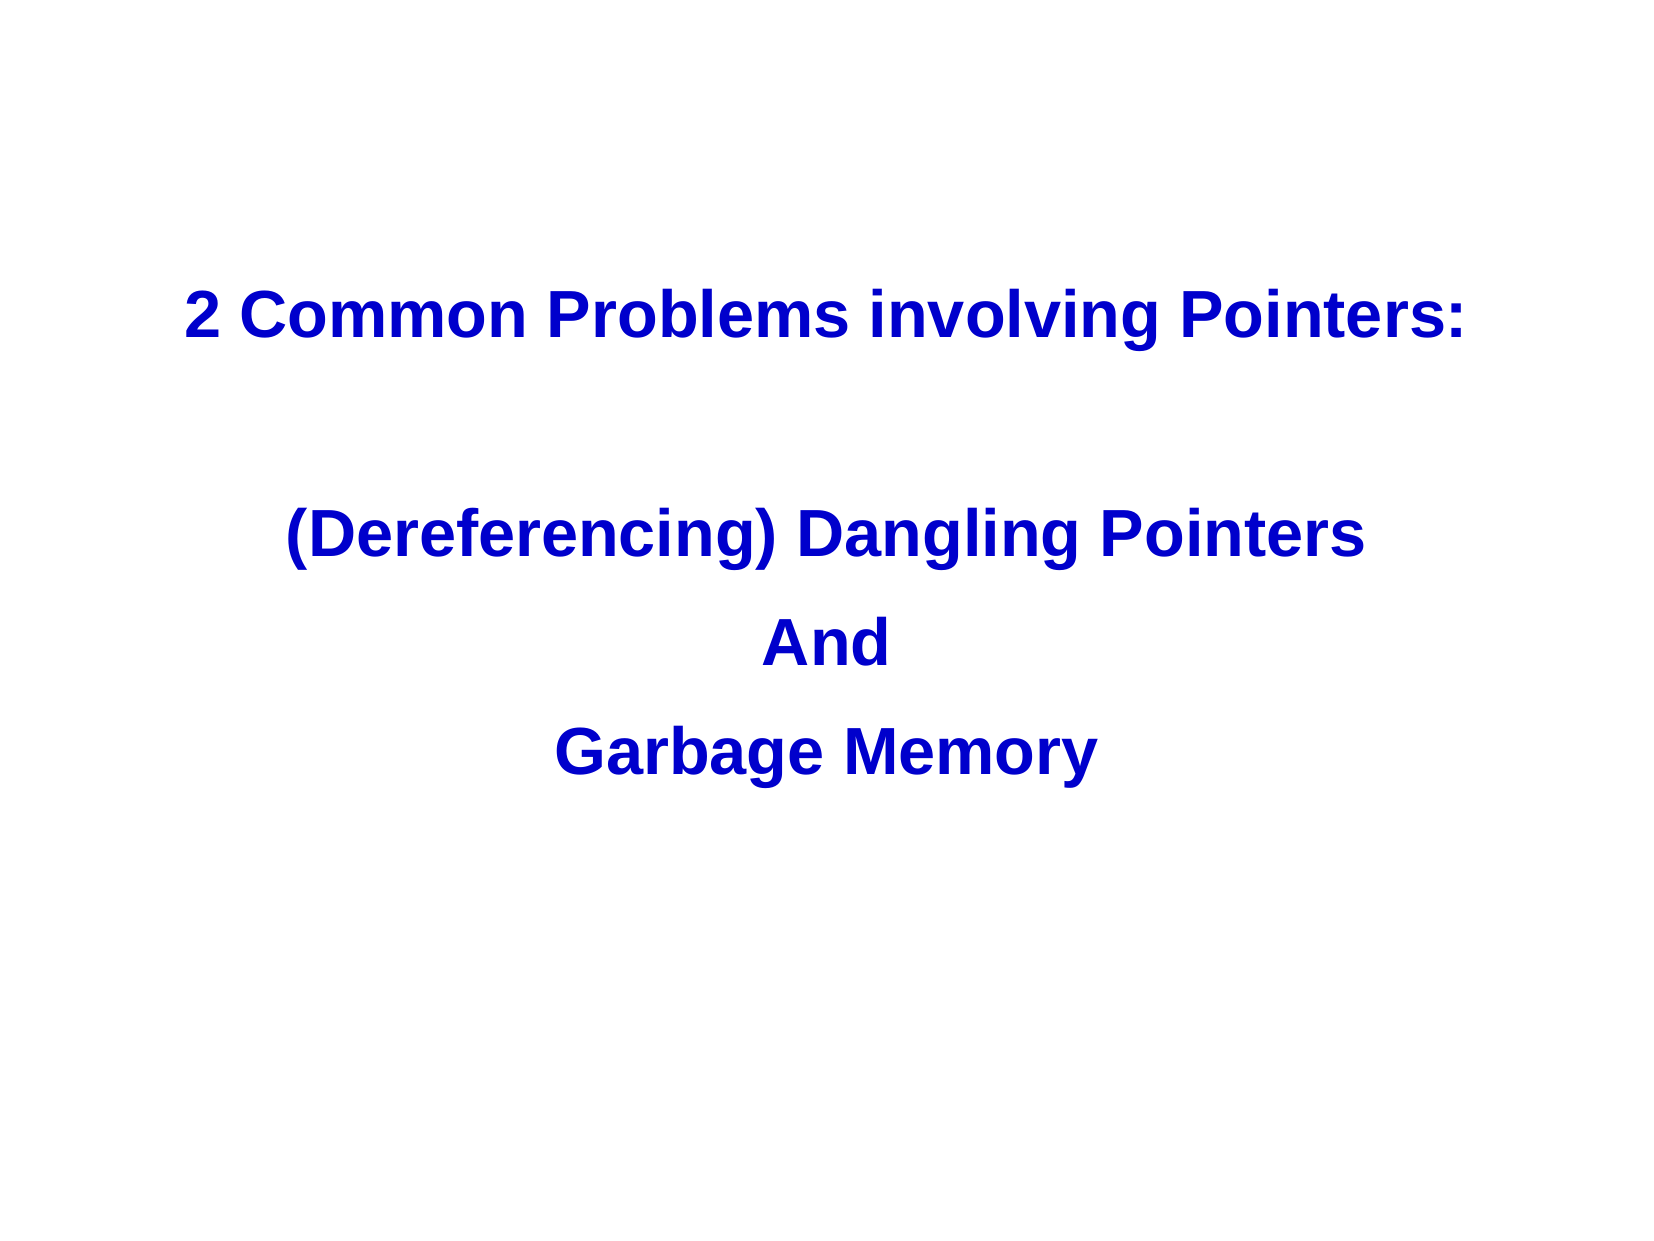

# 2 Common Problems involving Pointers:
(Dereferencing) Dangling Pointers
And
Garbage Memory